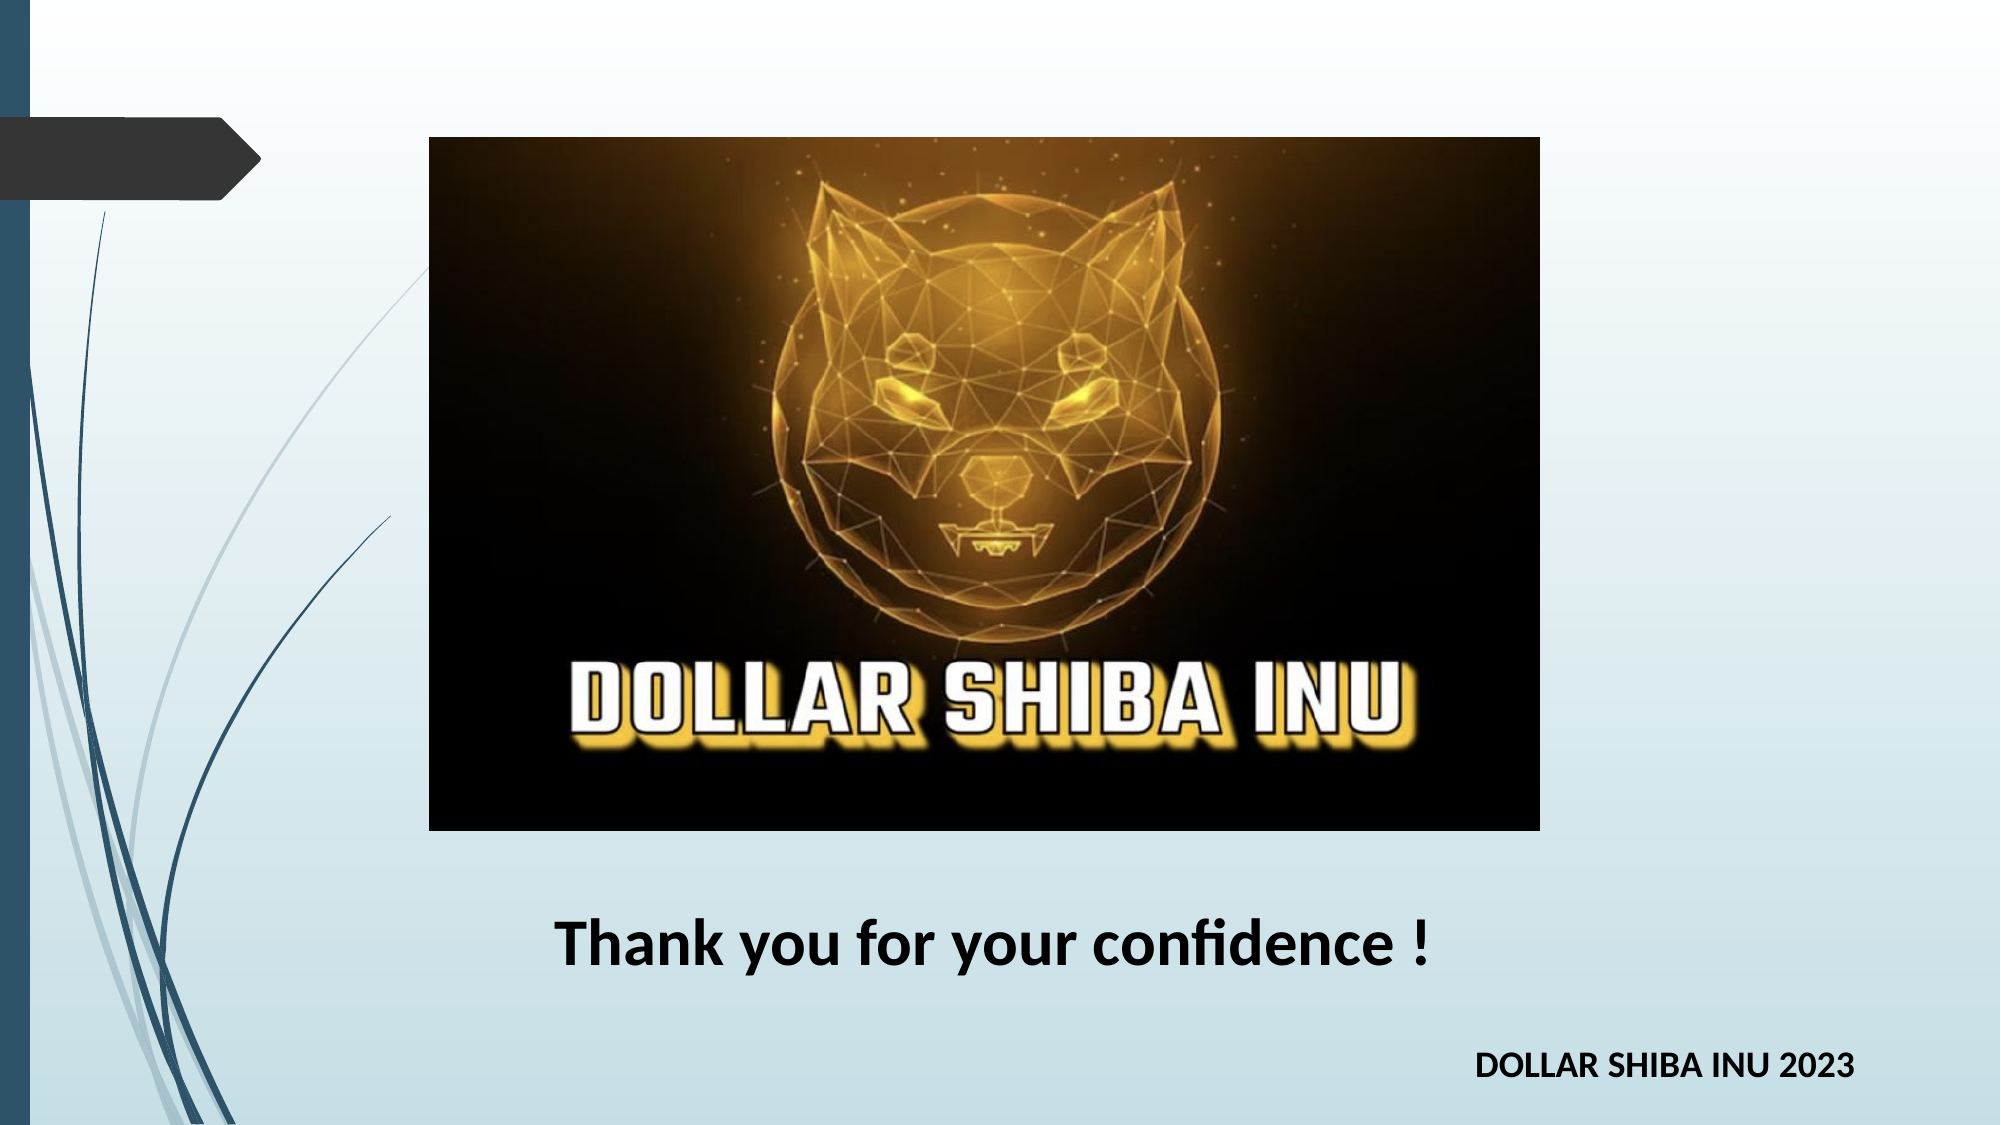

Thank you for your confidence !
DOLLAR SHIBA INU 2023